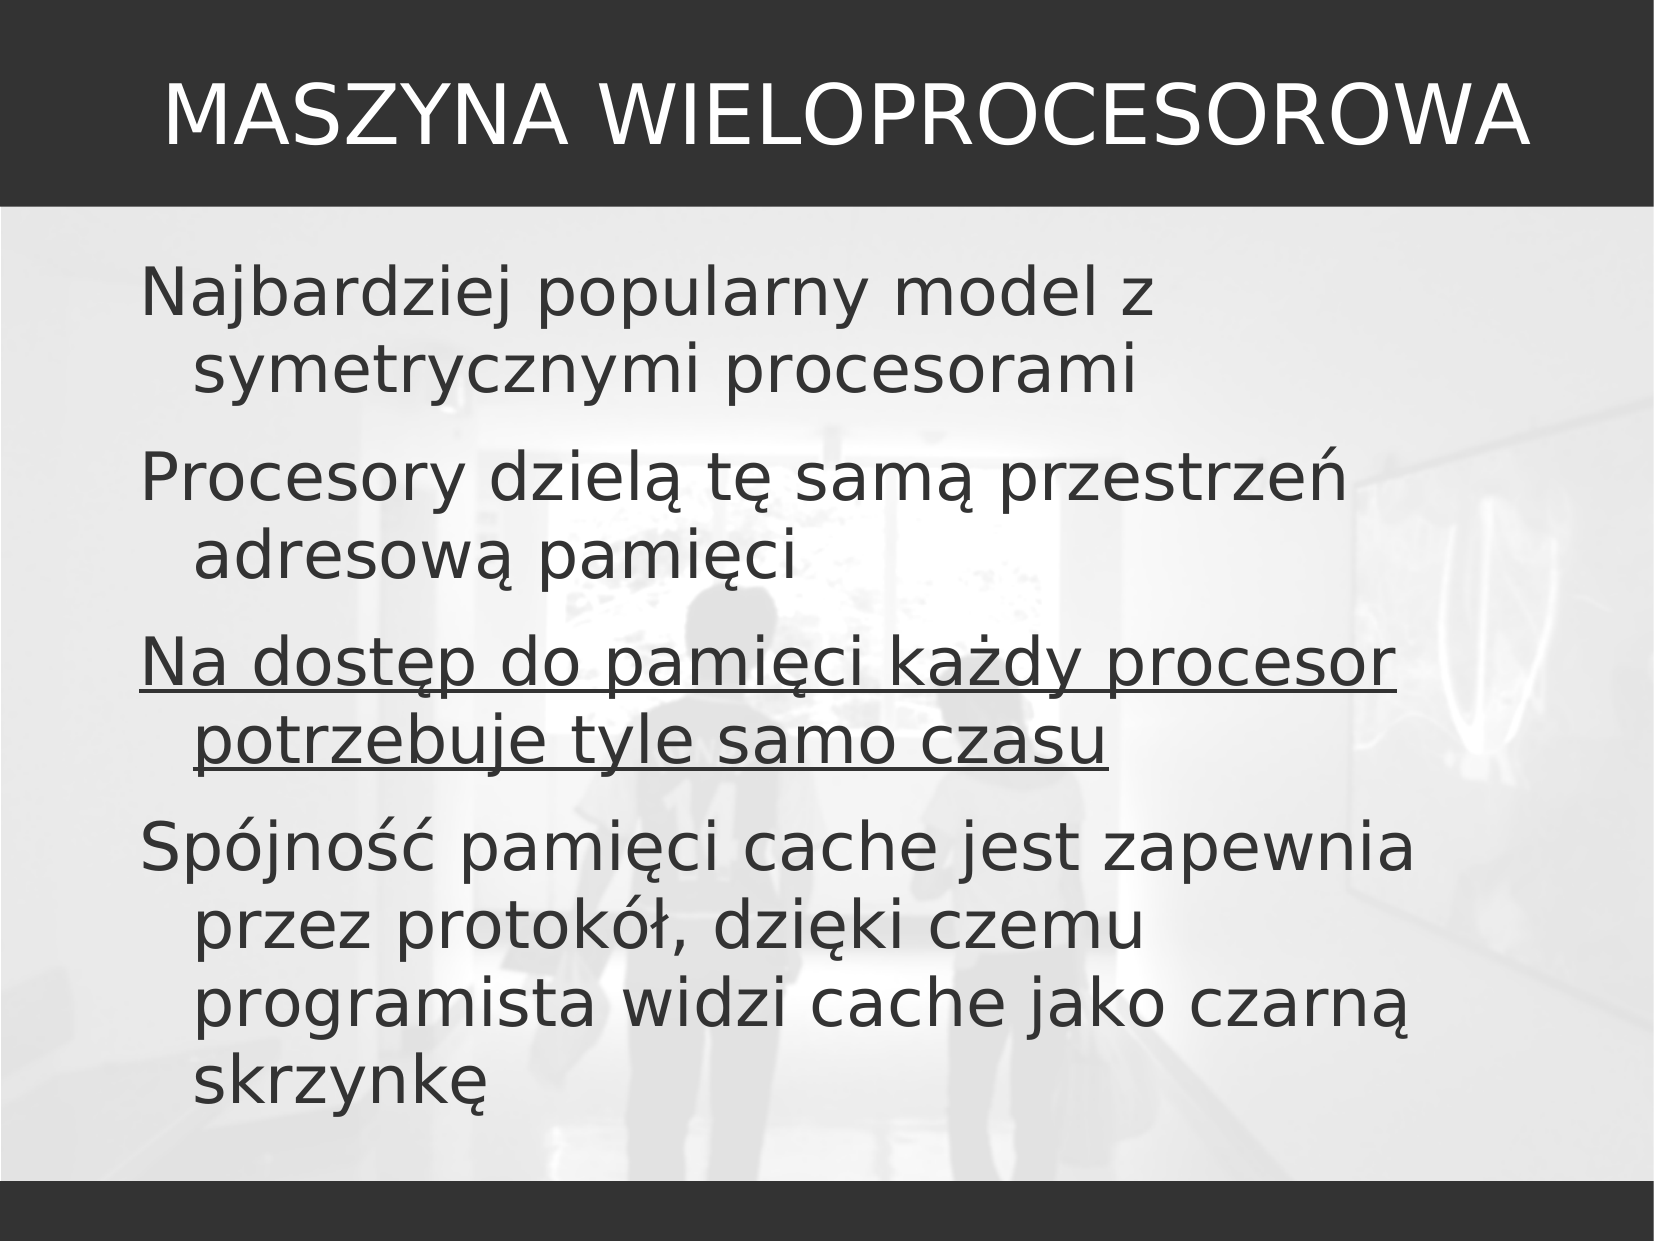

# MASZYNA WIELOPROCESOROWA
Najbardziej popularny model z symetrycznymi procesorami
Procesory dzielą tę samą przestrzeń adresową pamięci
Na dostęp do pamięci każdy procesor potrzebuje tyle samo czasu
Spójność pamięci cache jest zapewnia przez protokół, dzięki czemu programista widzi cache jako czarną skrzynkę